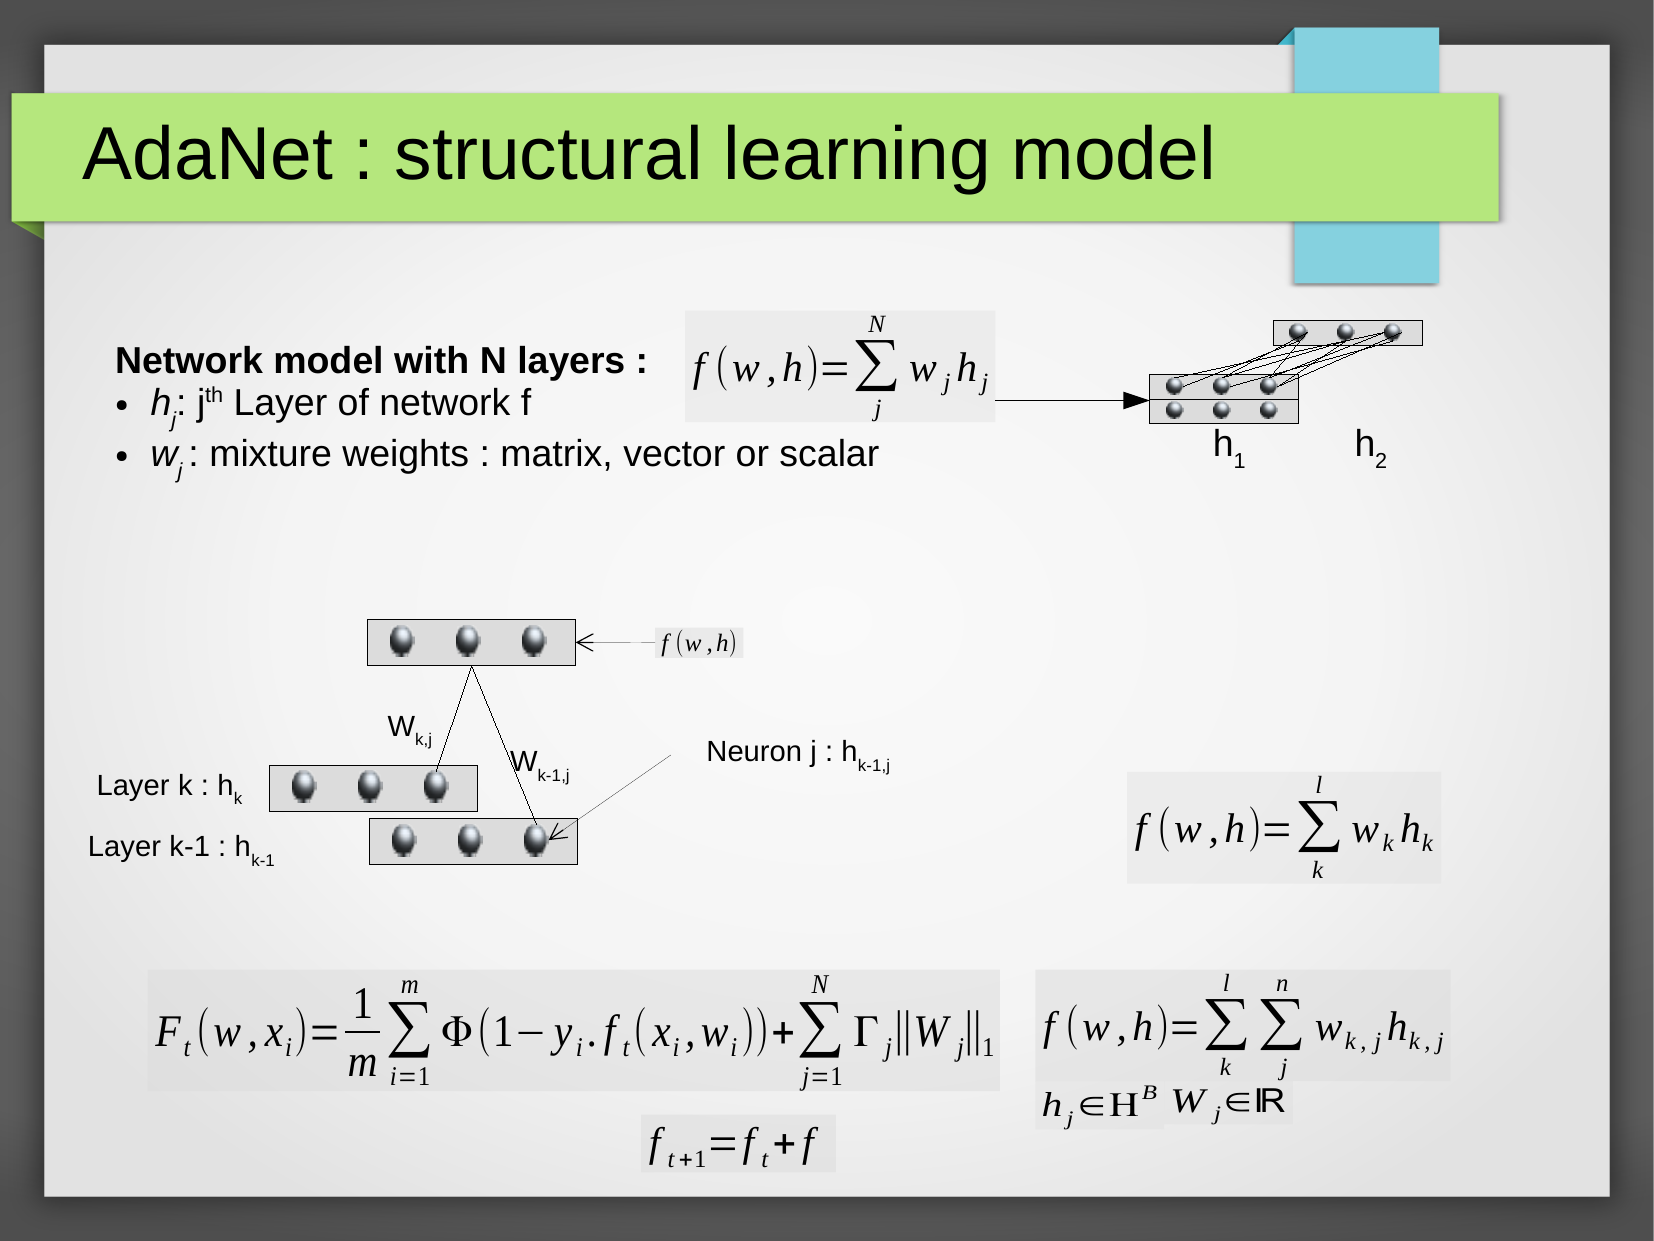

# AdaNet : structural learning model
Network model with N layers :
hj: jth Layer of network f
wj : mixture weights : matrix, vector or scalar
h1
h2
Wk,j
Neuron j : hk-1,j
Wk-1,j
Layer k : hk
Layer k-1 : hk-1